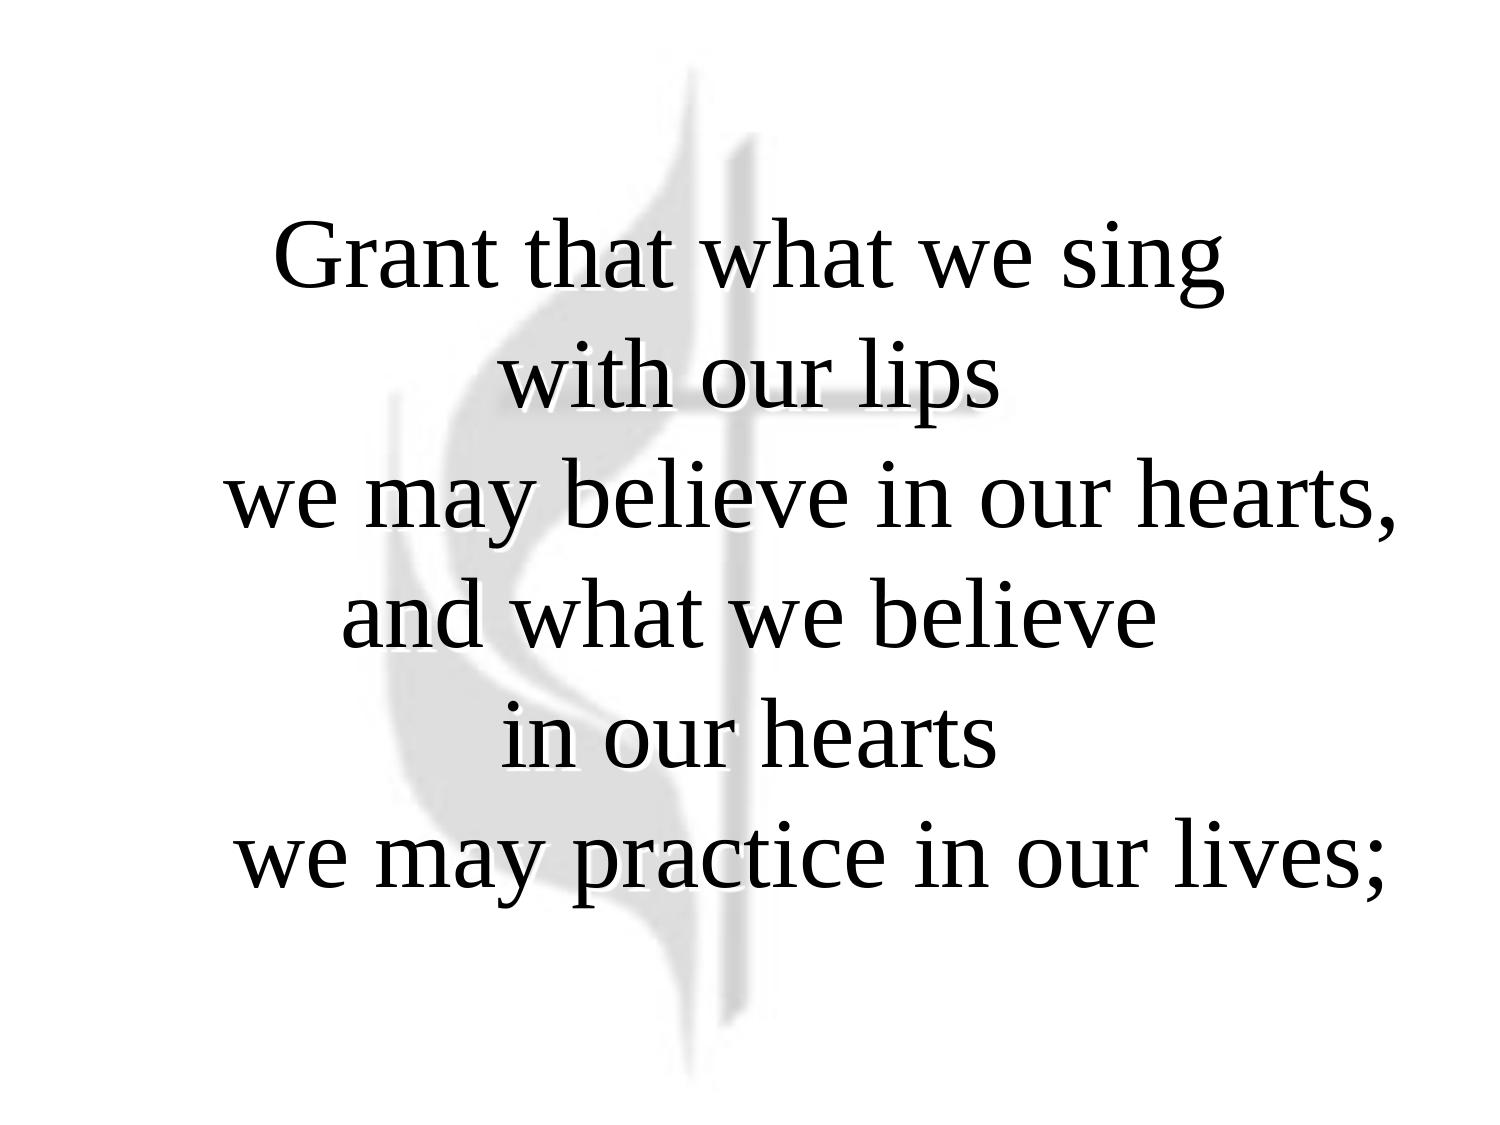

Grant that what we sing
with our lips
 we may believe in our hearts,
and what we believe
in our hearts
 we may practice in our lives;